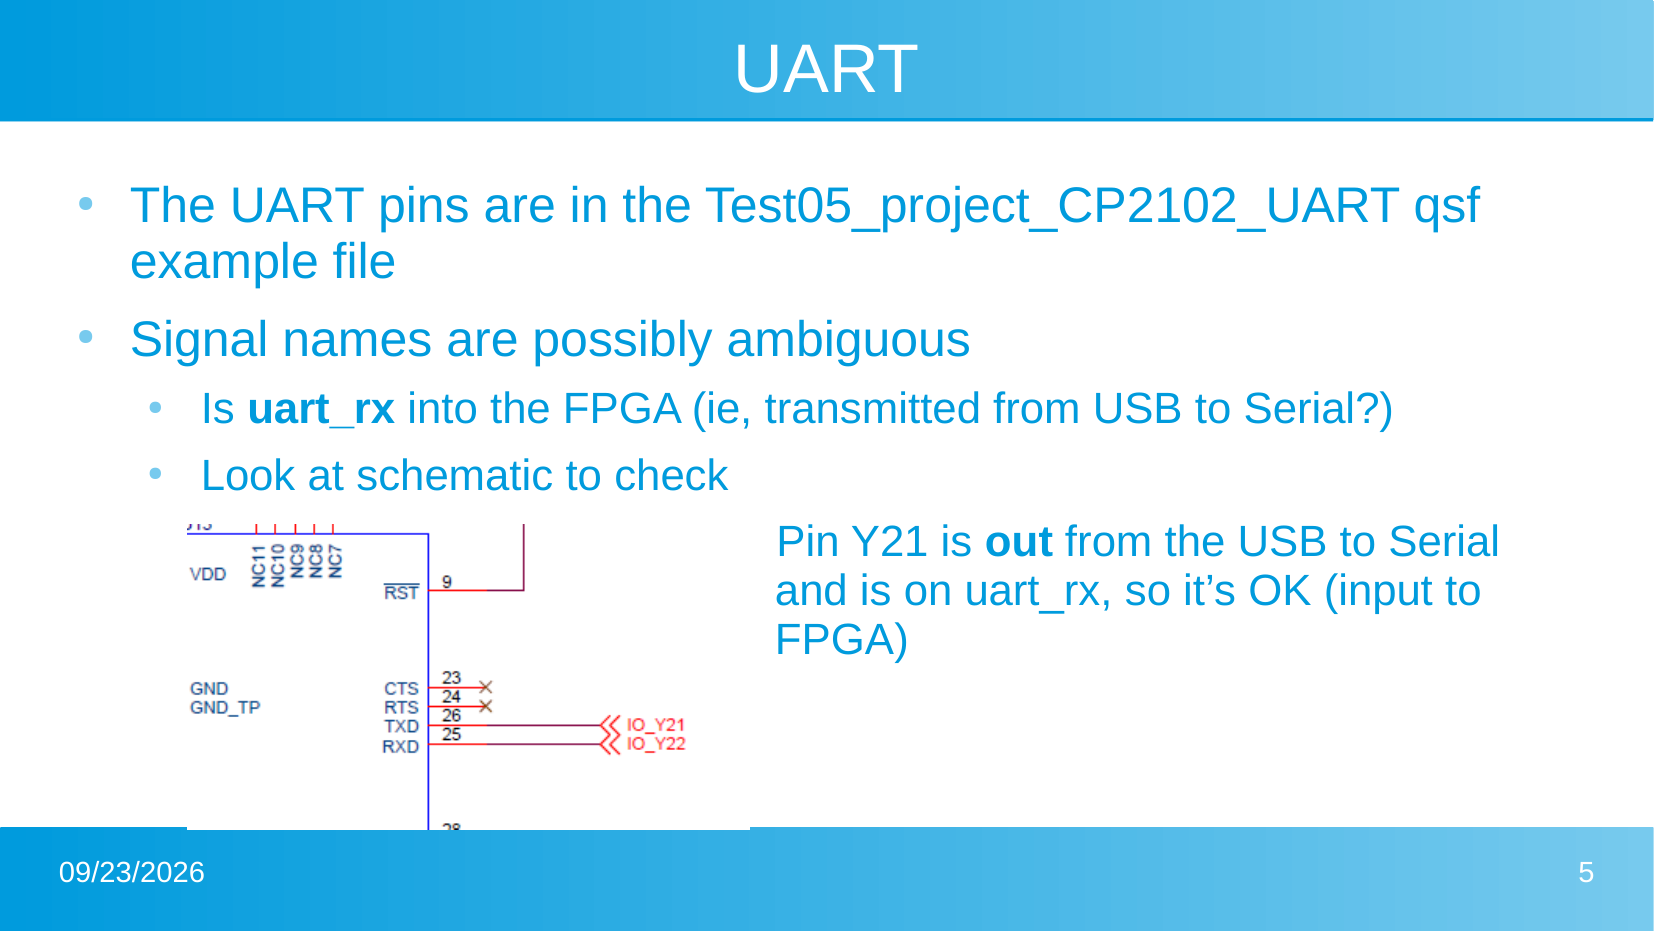

# UART
The UART pins are in the Test05_project_CP2102_UART qsf example file
Signal names are possibly ambiguous
Is uart_rx into the FPGA (ie, transmitted from USB to Serial?)
Look at schematic to check
 Pin Y21 is out from the USB to Serial
 and is on uart_rx, so it’s OK (input to
 FPGA)
5